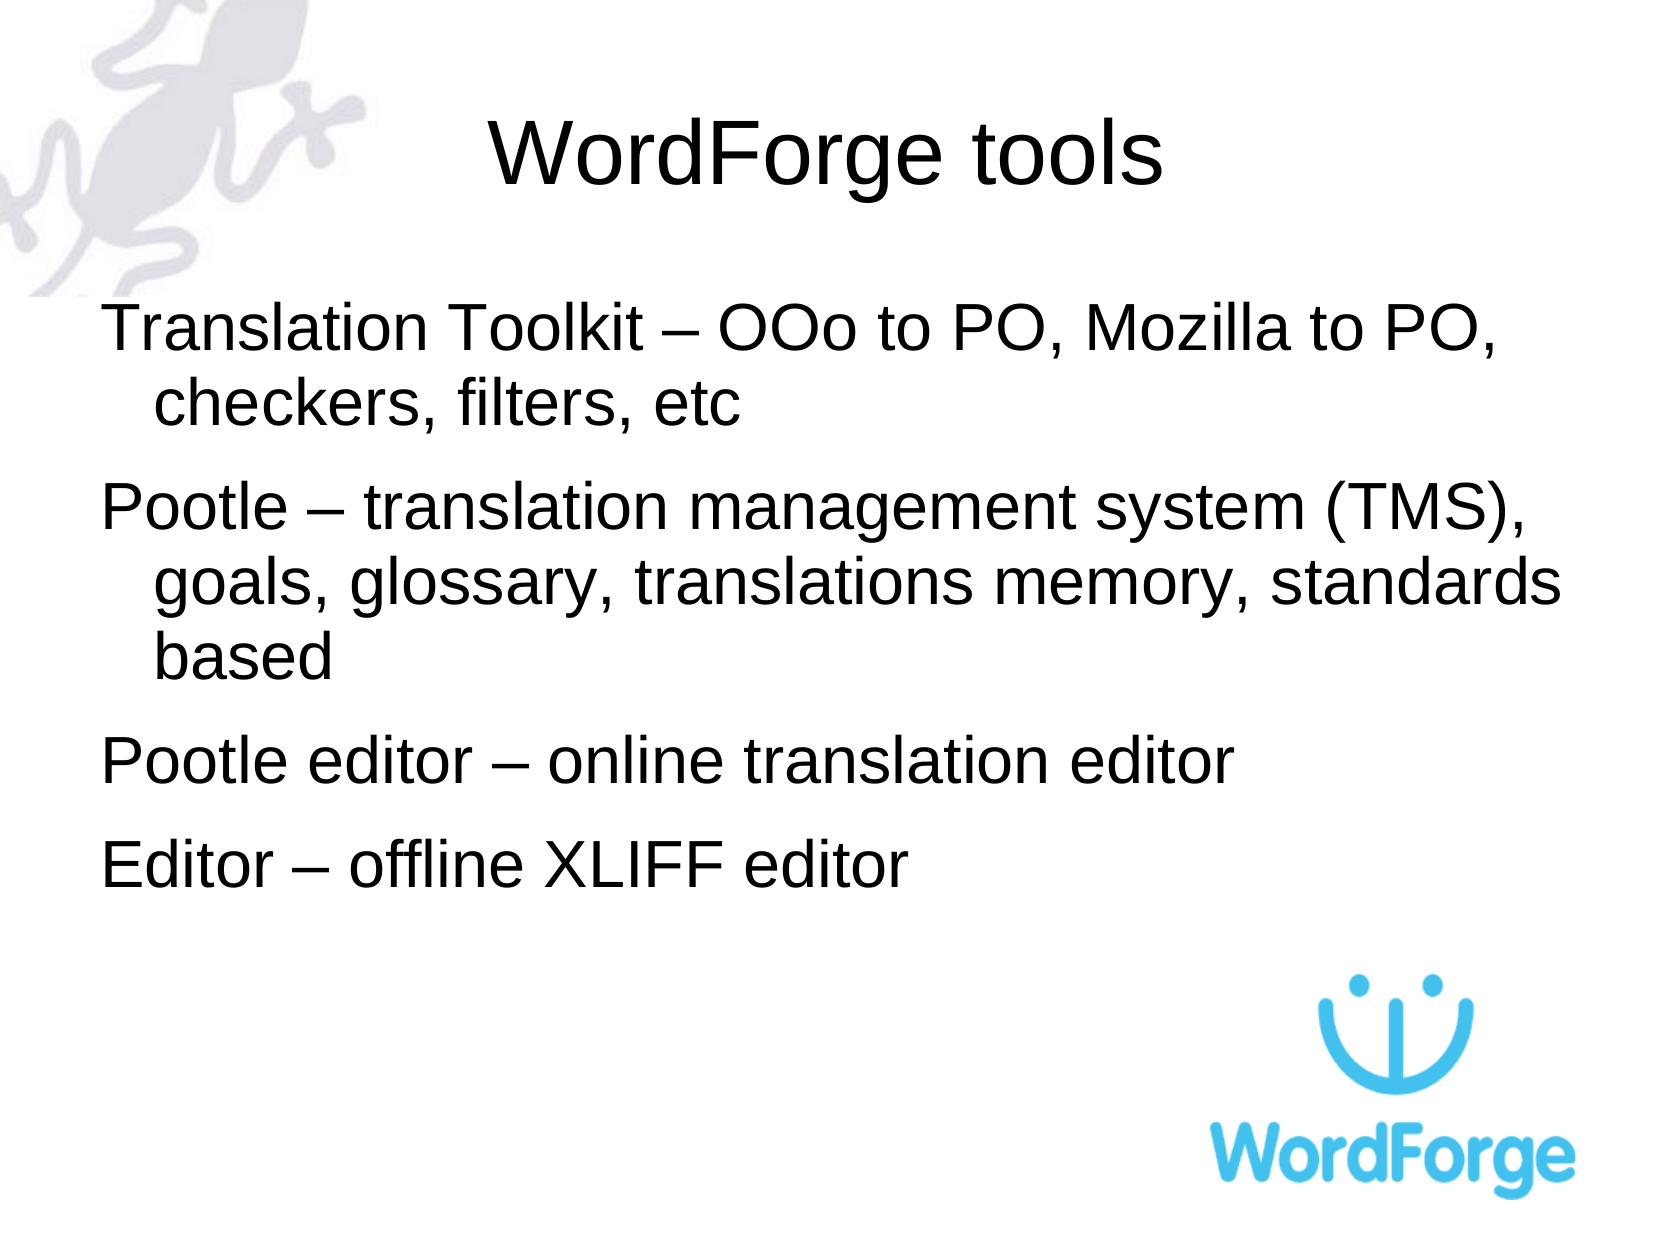

# WordForge tools
Translation Toolkit – OOo to PO, Mozilla to PO, checkers, filters, etc
Pootle – translation management system (TMS), goals, glossary, translations memory, standards based
Pootle editor – online translation editor
Editor – offline XLIFF editor